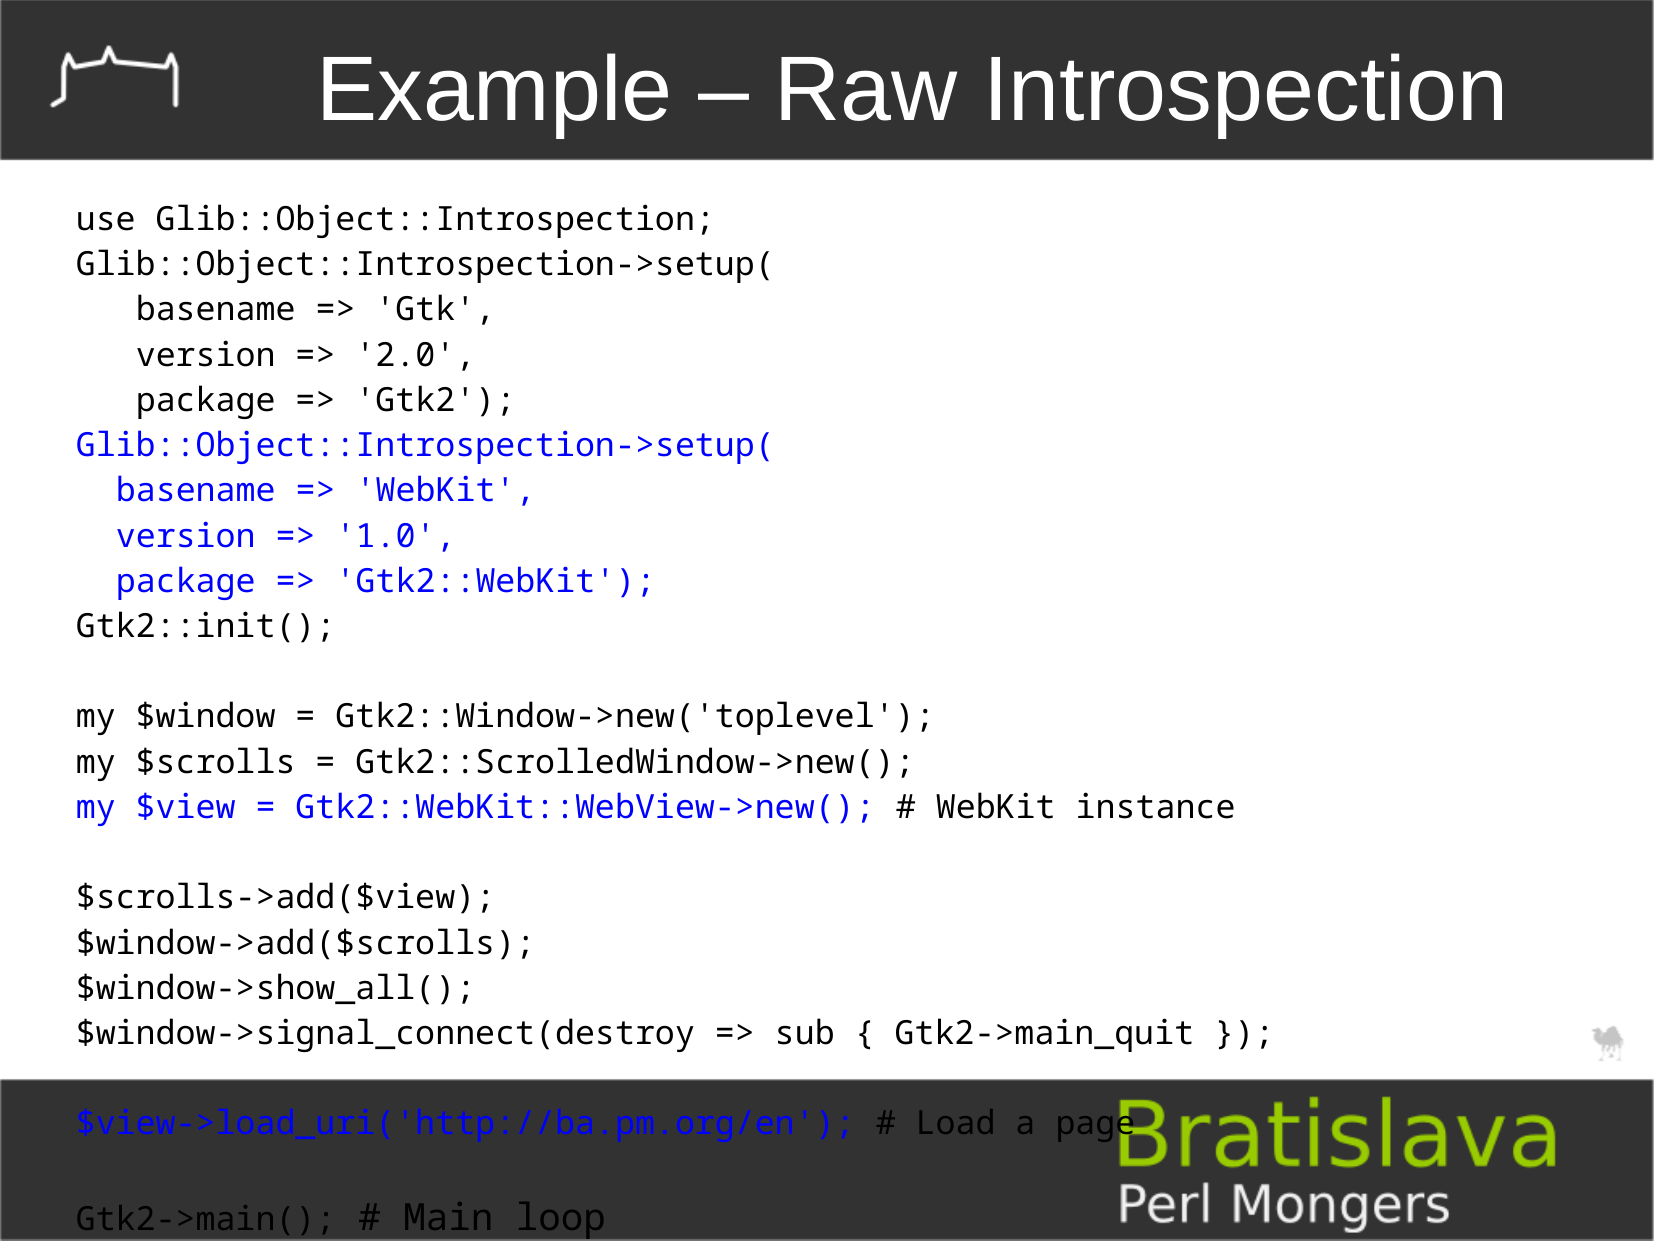

# Example – Raw Introspection
use Glib::Object::Introspection;
Glib::Object::Introspection->setup(
 basename => 'Gtk',
 version => '2.0',
 package => 'Gtk2');
Glib::Object::Introspection->setup(
 basename => 'WebKit',
 version => '1.0',
 package => 'Gtk2::WebKit');
Gtk2::init();
my $window = Gtk2::Window->new('toplevel');
my $scrolls = Gtk2::ScrolledWindow->new();
my $view = Gtk2::WebKit::WebView->new(); # WebKit instance
$scrolls->add($view);
$window->add($scrolls);
$window->show_all();
$window->signal_connect(destroy => sub { Gtk2->main_quit });
$view->load_uri('http://ba.pm.org/en'); # Load a page
Gtk2->main(); # Main loop